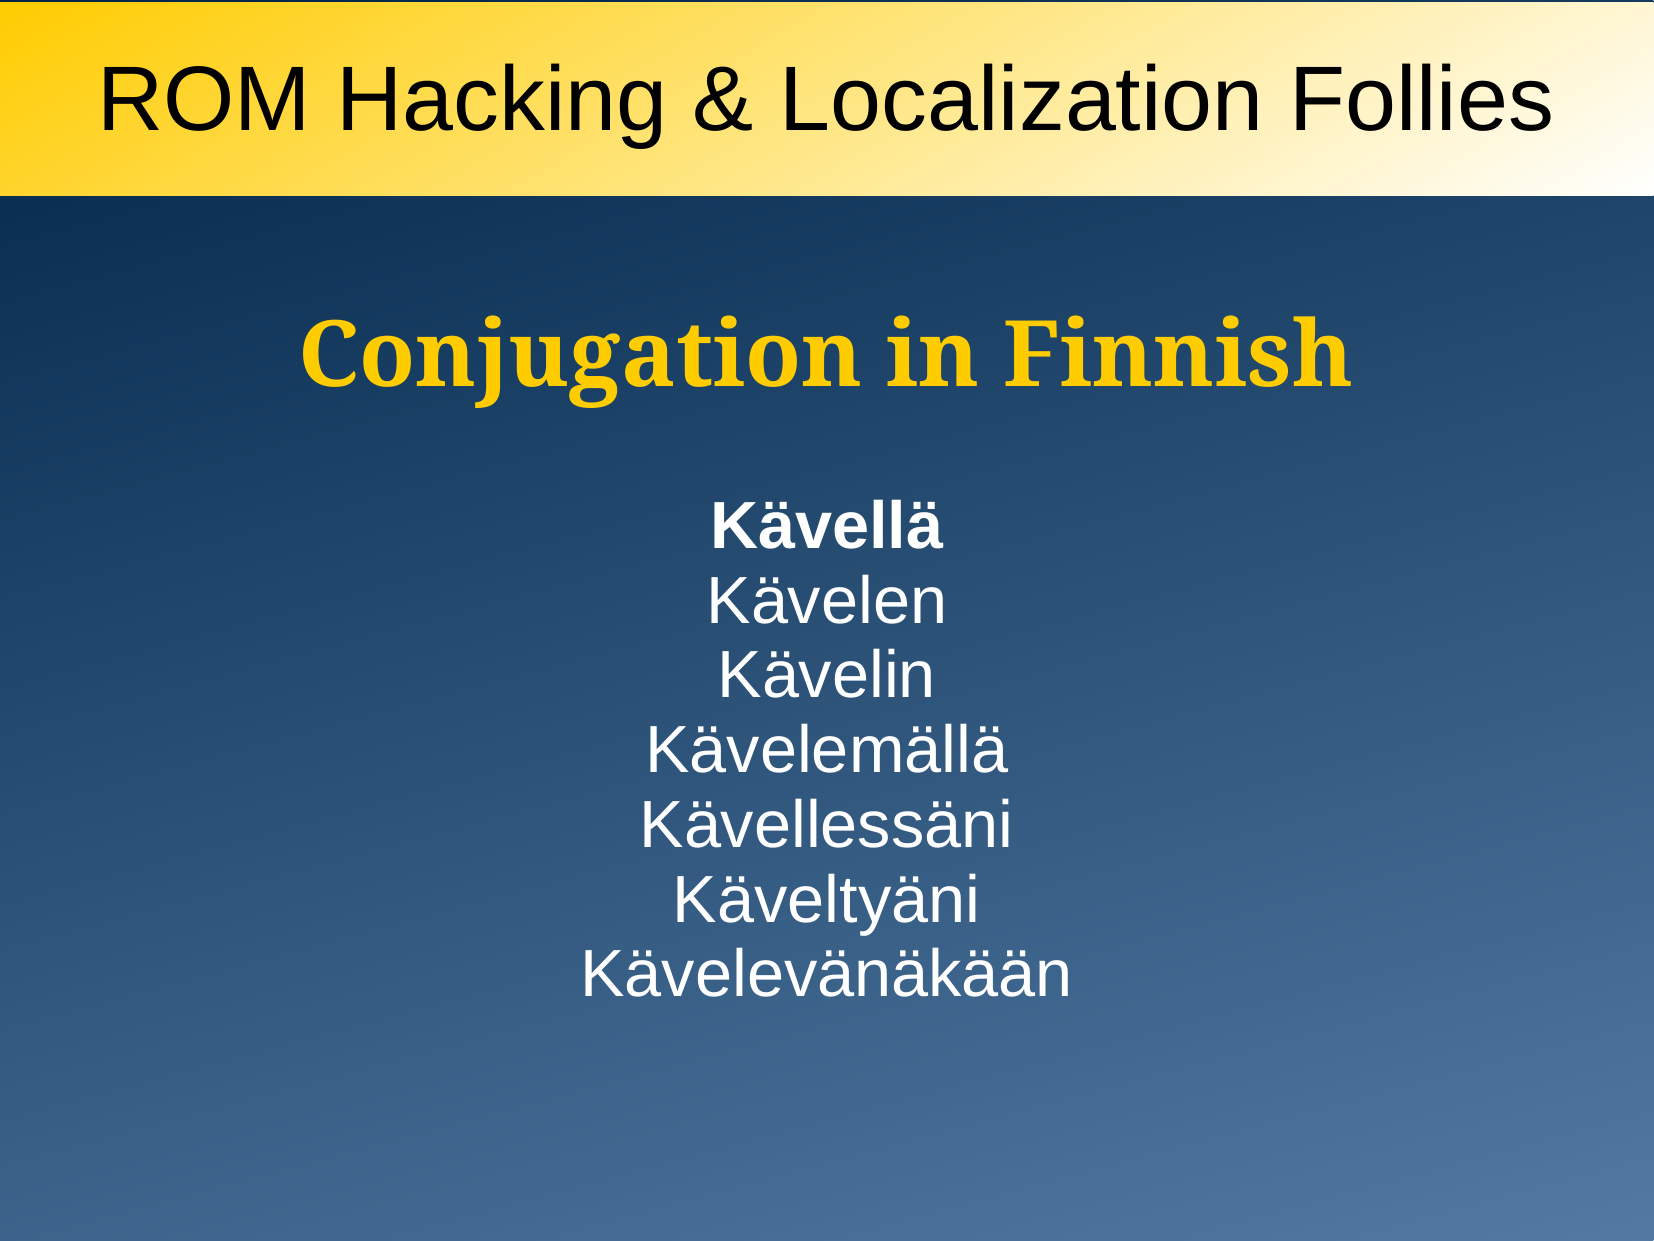

# ROM Hacking & Localization Follies
Conjugation in Finnish
Kävellä
Kävelen
Kävelin
Kävelemällä
Kävellessäni
Käveltyäni
Kävelevänäkään